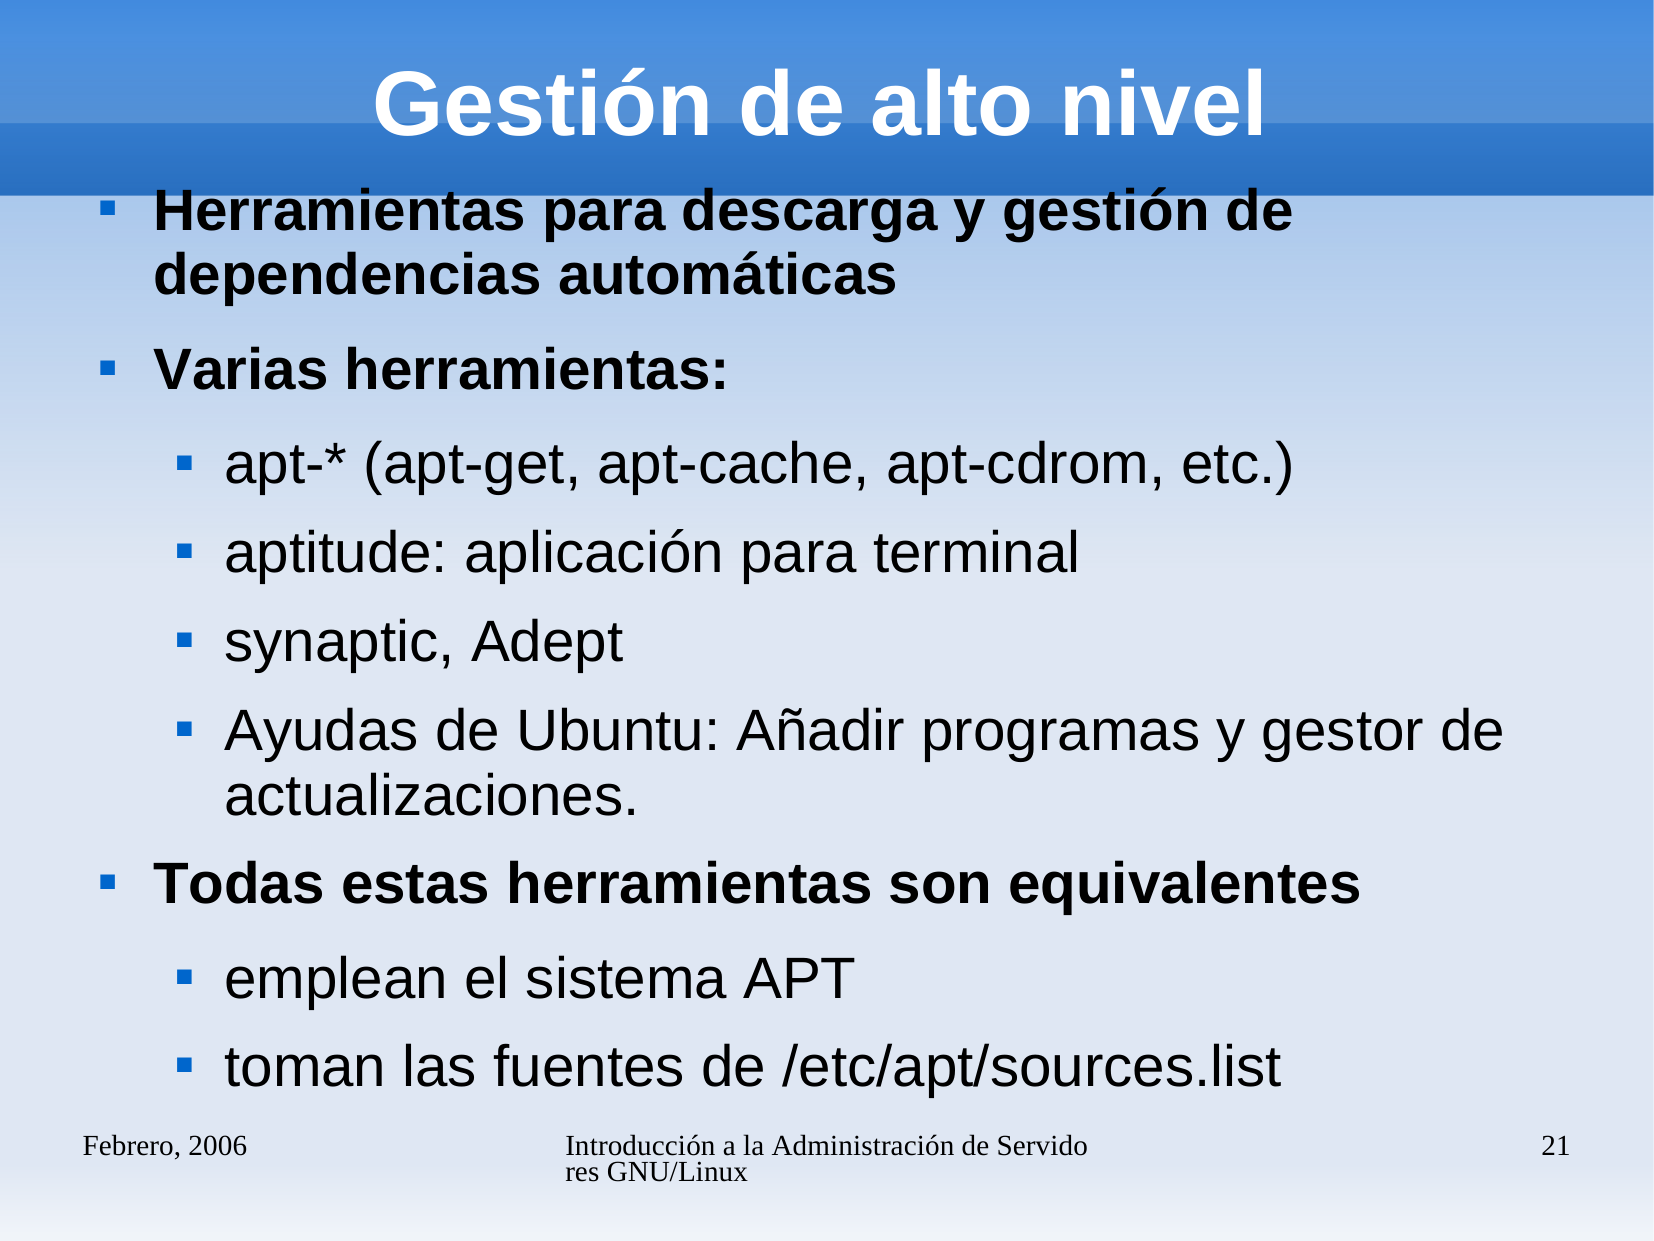

# Gestión de alto nivel
Herramientas para descarga y gestión de dependencias automáticas
Varias herramientas:
apt-* (apt-get, apt-cache, apt-cdrom, etc.)
aptitude: aplicación para terminal
synaptic, Adept
Ayudas de Ubuntu: Añadir programas y gestor de actualizaciones.
Todas estas herramientas son equivalentes
emplean el sistema APT
toman las fuentes de /etc/apt/sources.list
Febrero, 2006
Introducción a la Administración de Servidores GNU/Linux
21